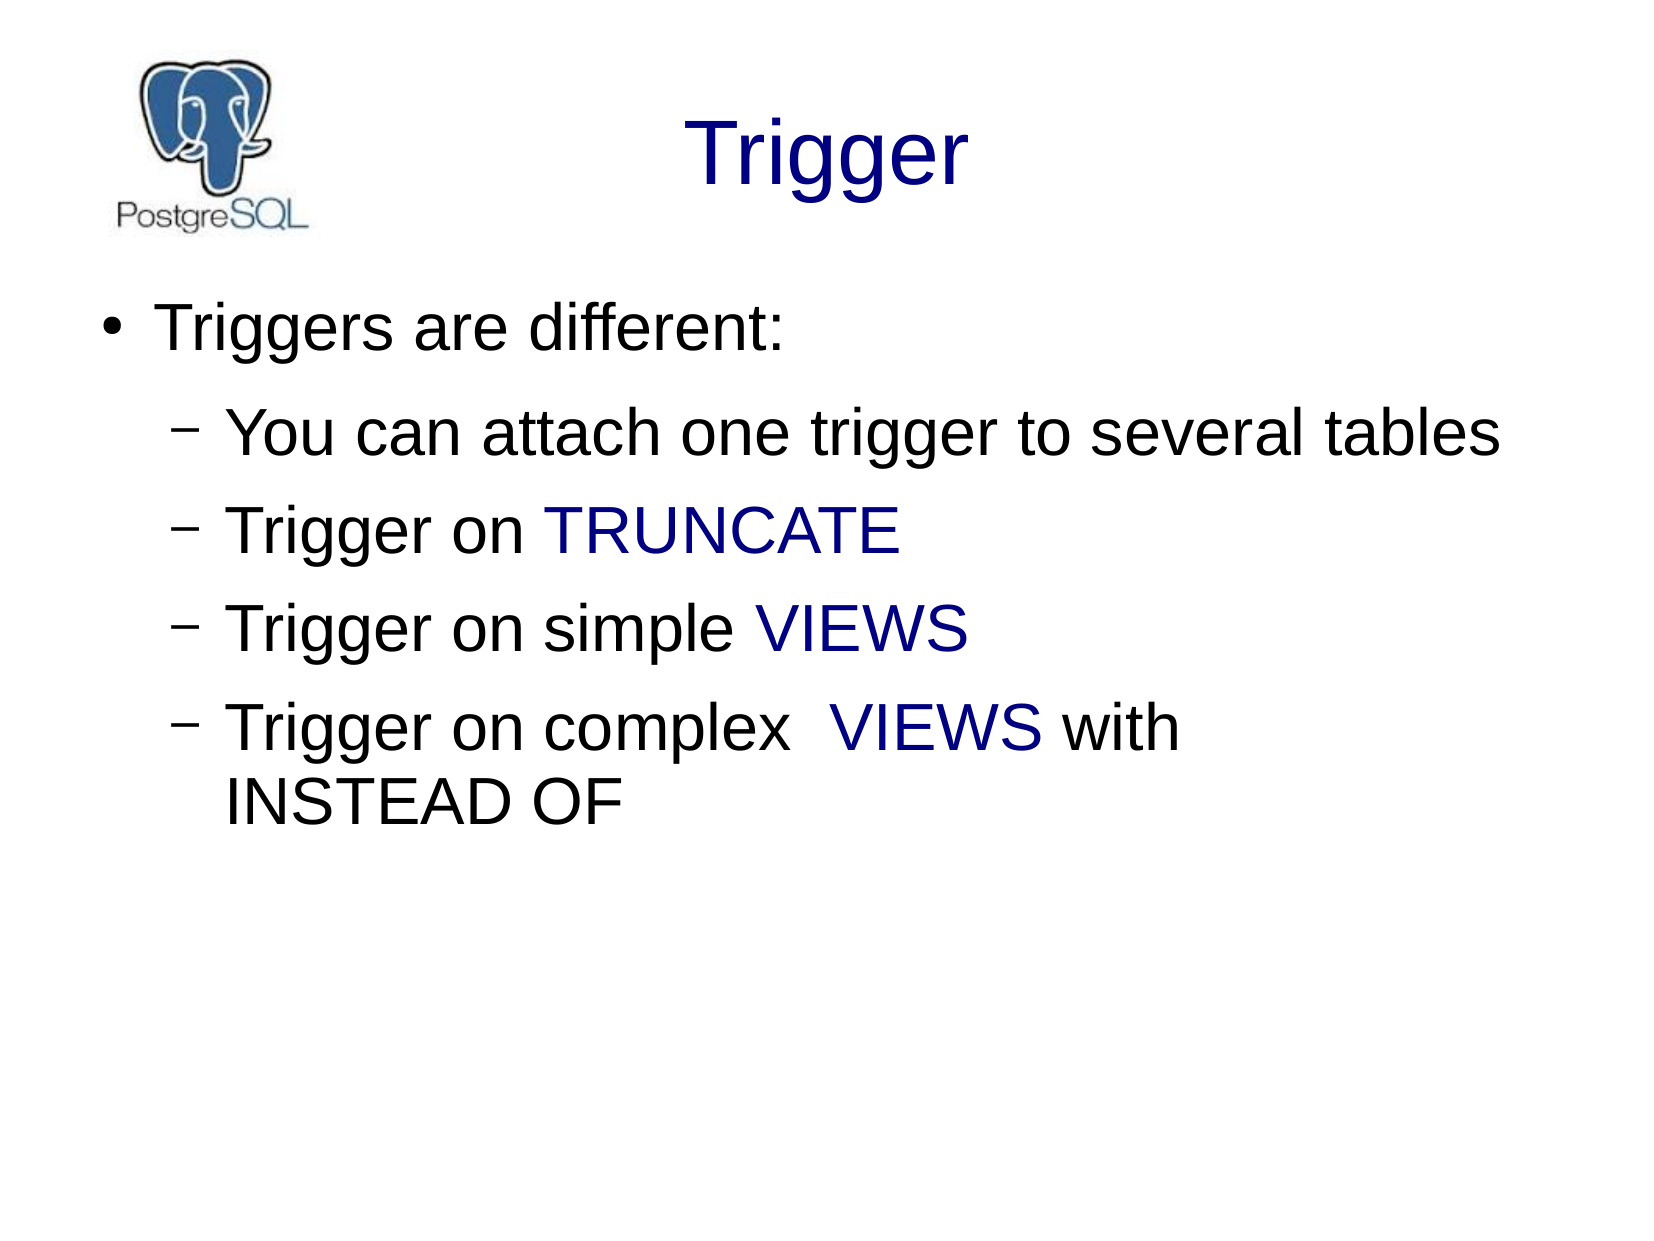

# Trigger
Triggers are different:
You can attach one trigger to several tables
Trigger on TRUNCATE
Trigger on simple VIEWS
Trigger on complex VIEWS with
INSTEAD OF